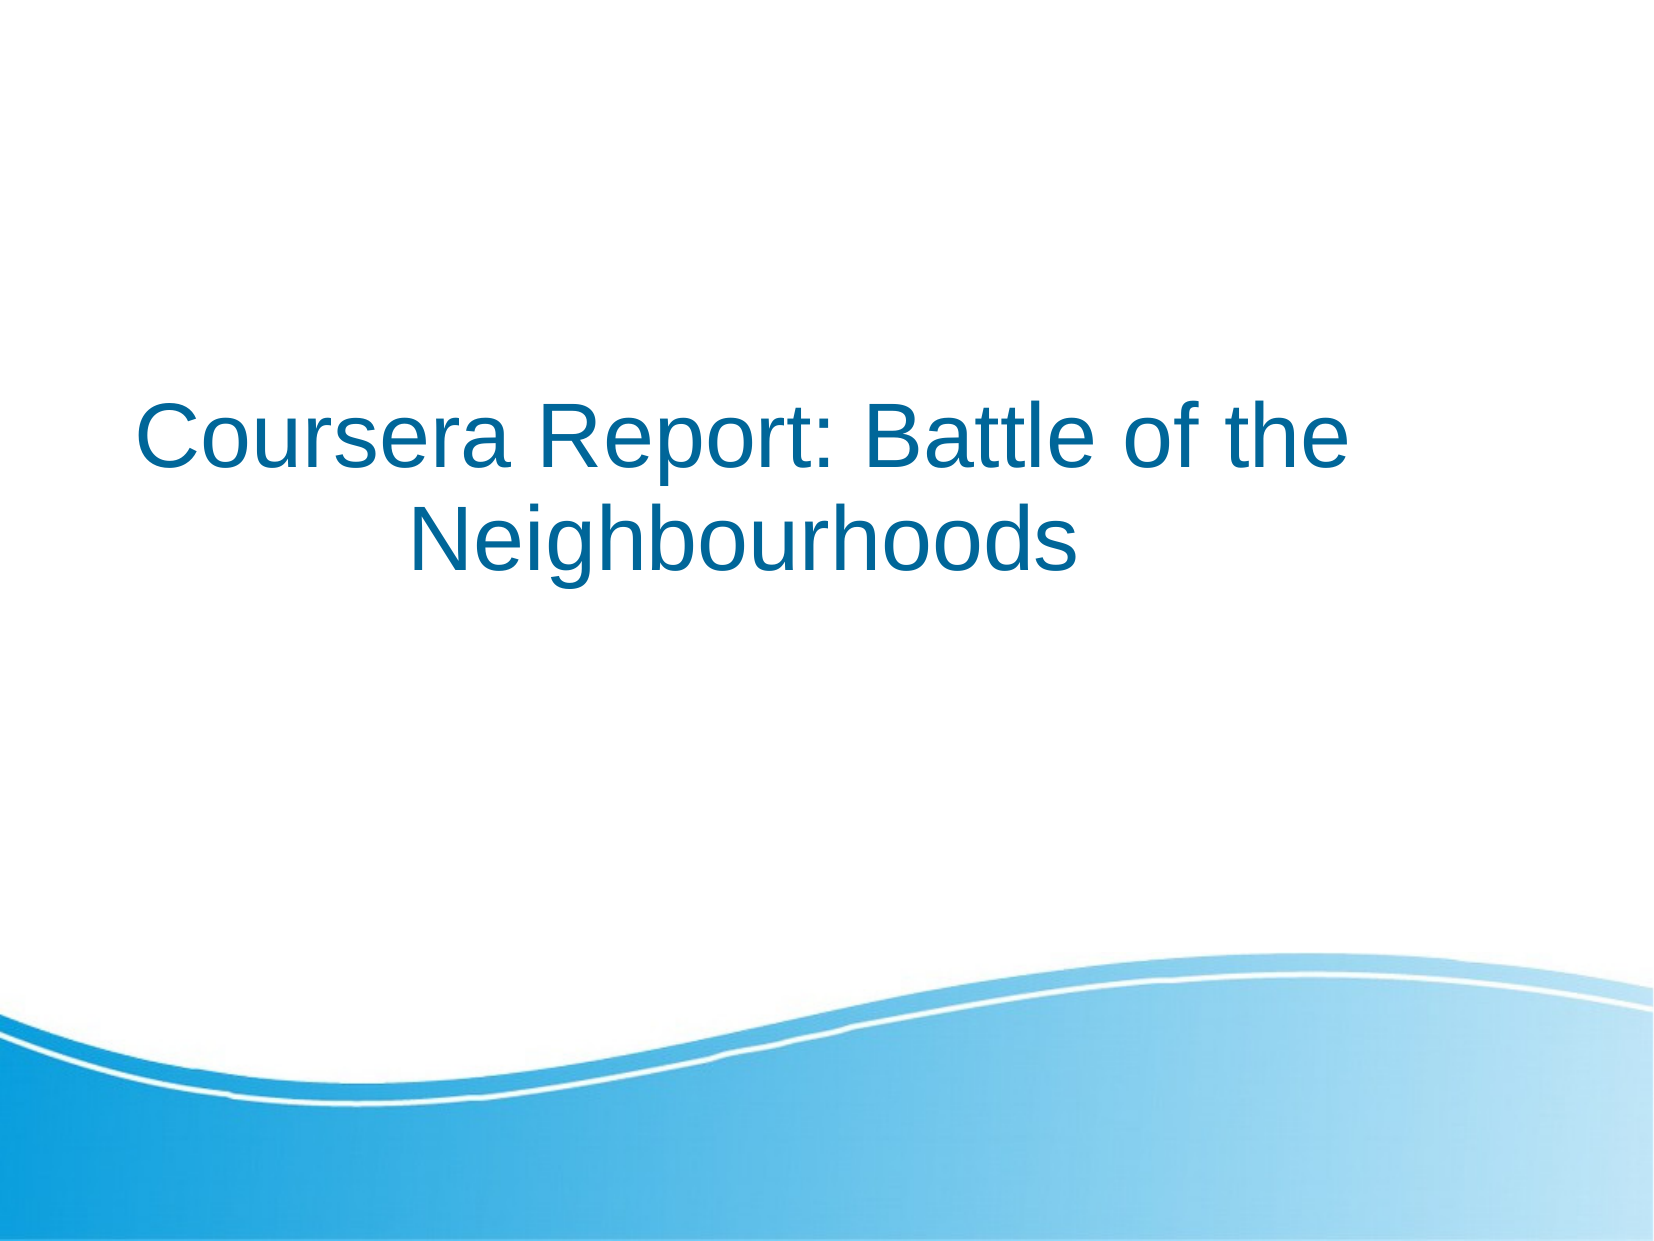

# Coursera Report: Battle of the Neighbourhoods